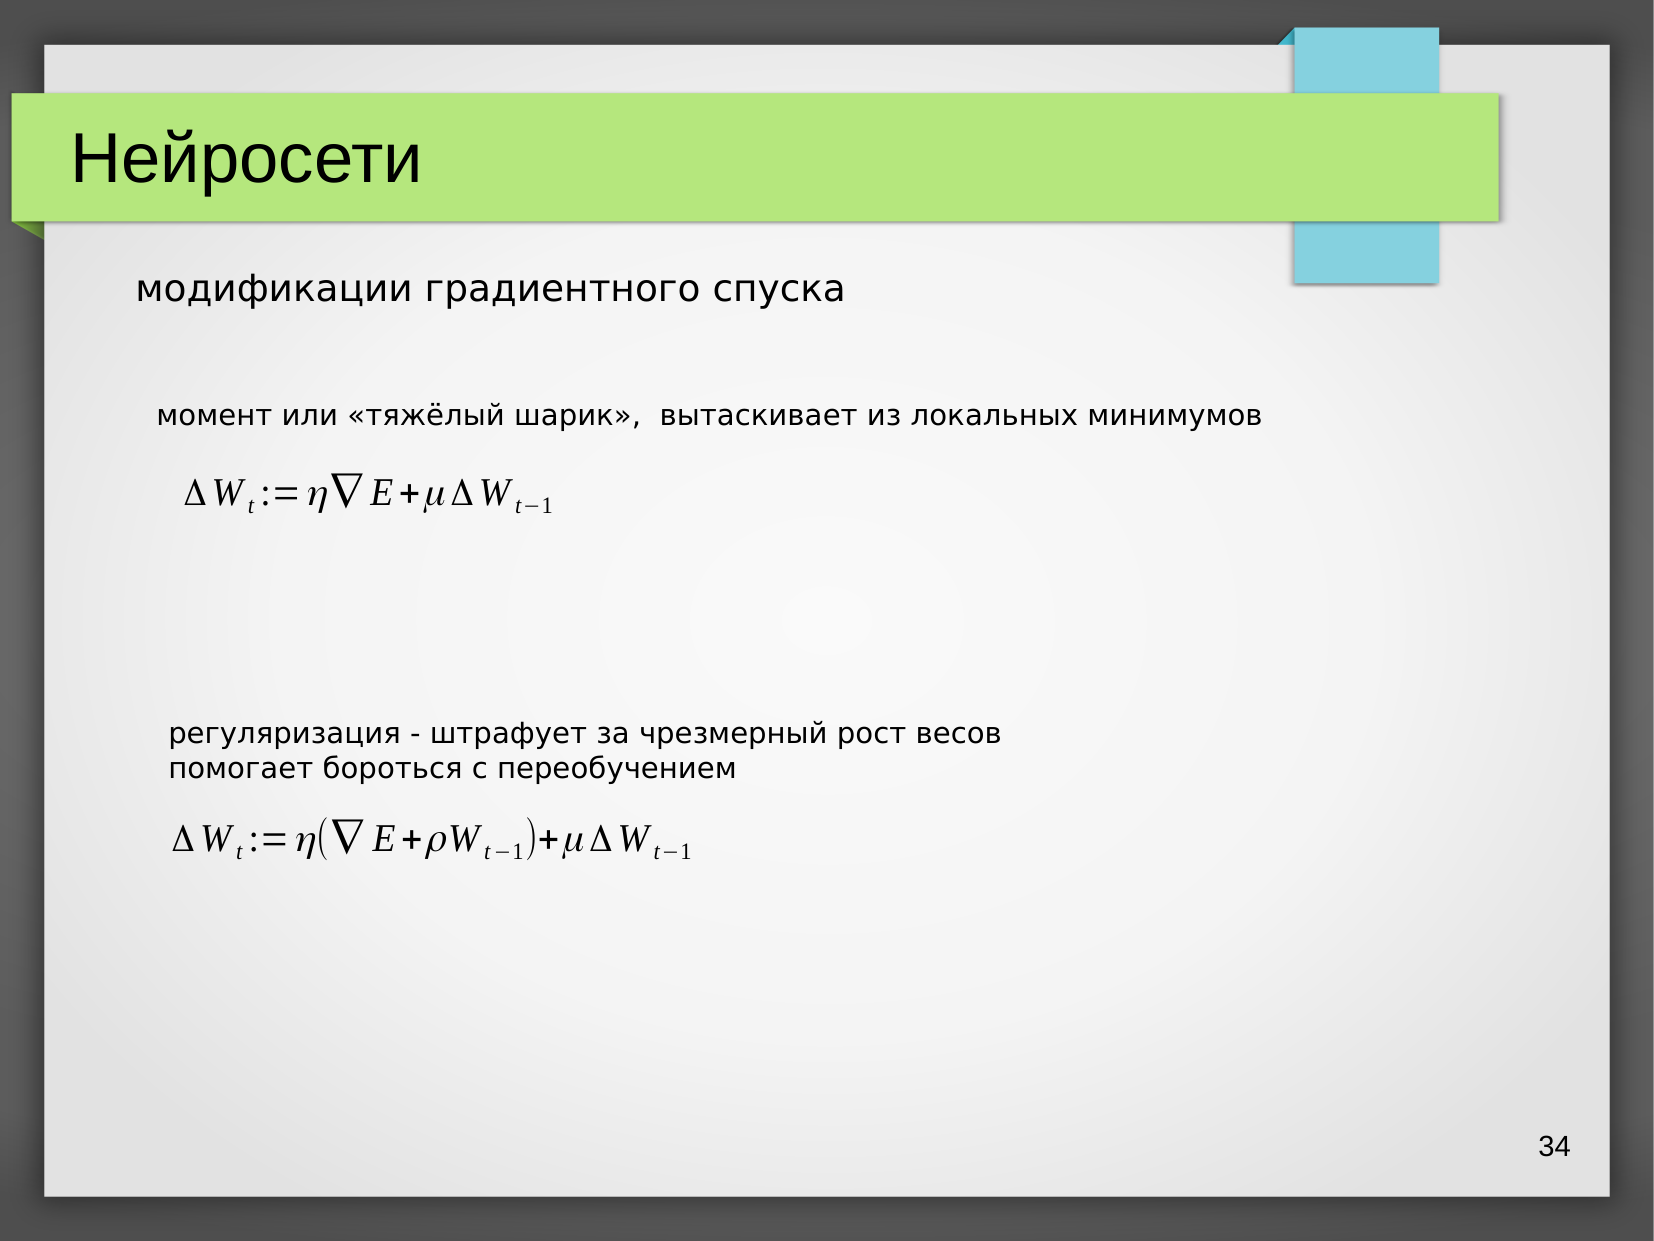

# Нейросети
модификации градиентного спуска
момент или «тяжёлый шарик», вытаскивает из локальных минимумов
регуляризация - штрафует за чрезмерный рост весов
помогает бороться с переобучением
34